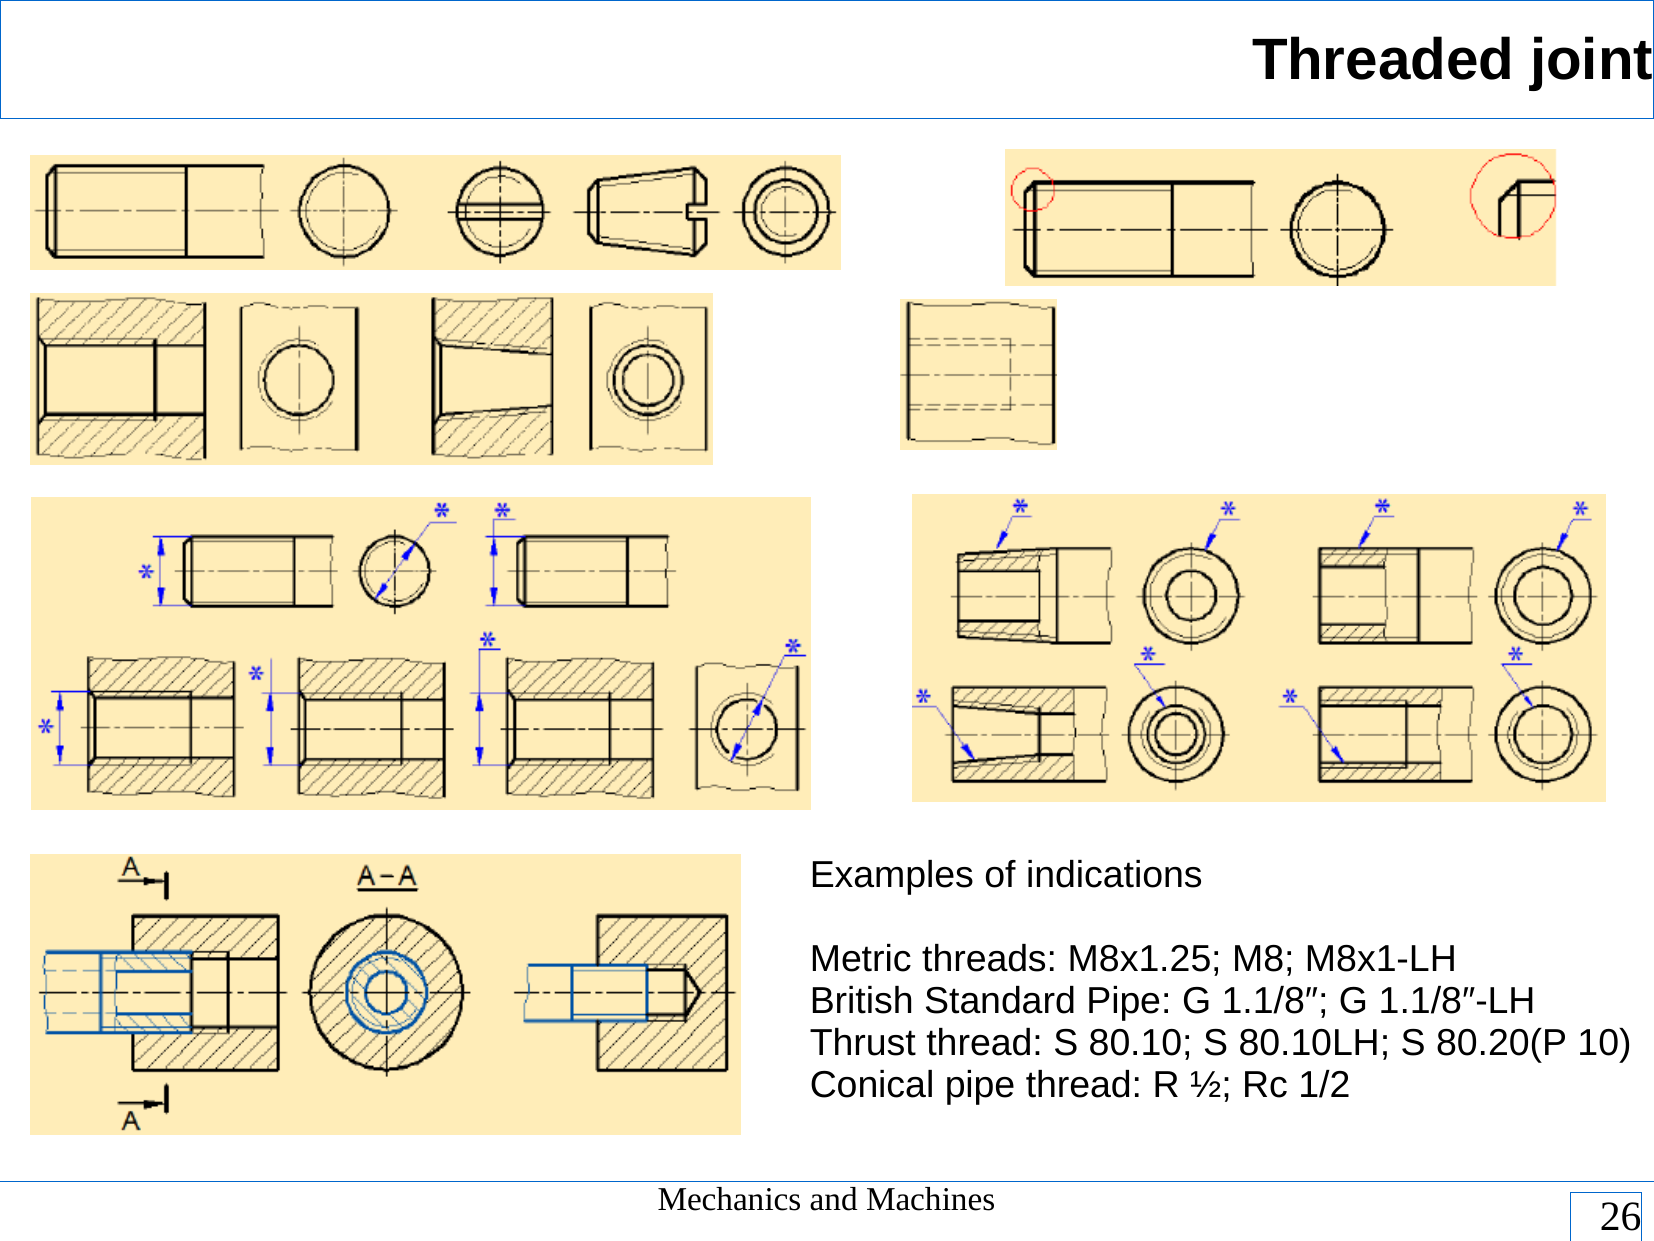

# Threaded joint
Examples of indications
Metric threads: М8х1.25; М8; M8х1-LH
British Standard Pipe: G 1.1/8″; G 1.1/8″-LH
Thrust thread: S 80.10; S 80.10LH; S 80.20(Р 10)
Conical pipe thread: R ½; Rc 1/2
Mechanics and Machines
26